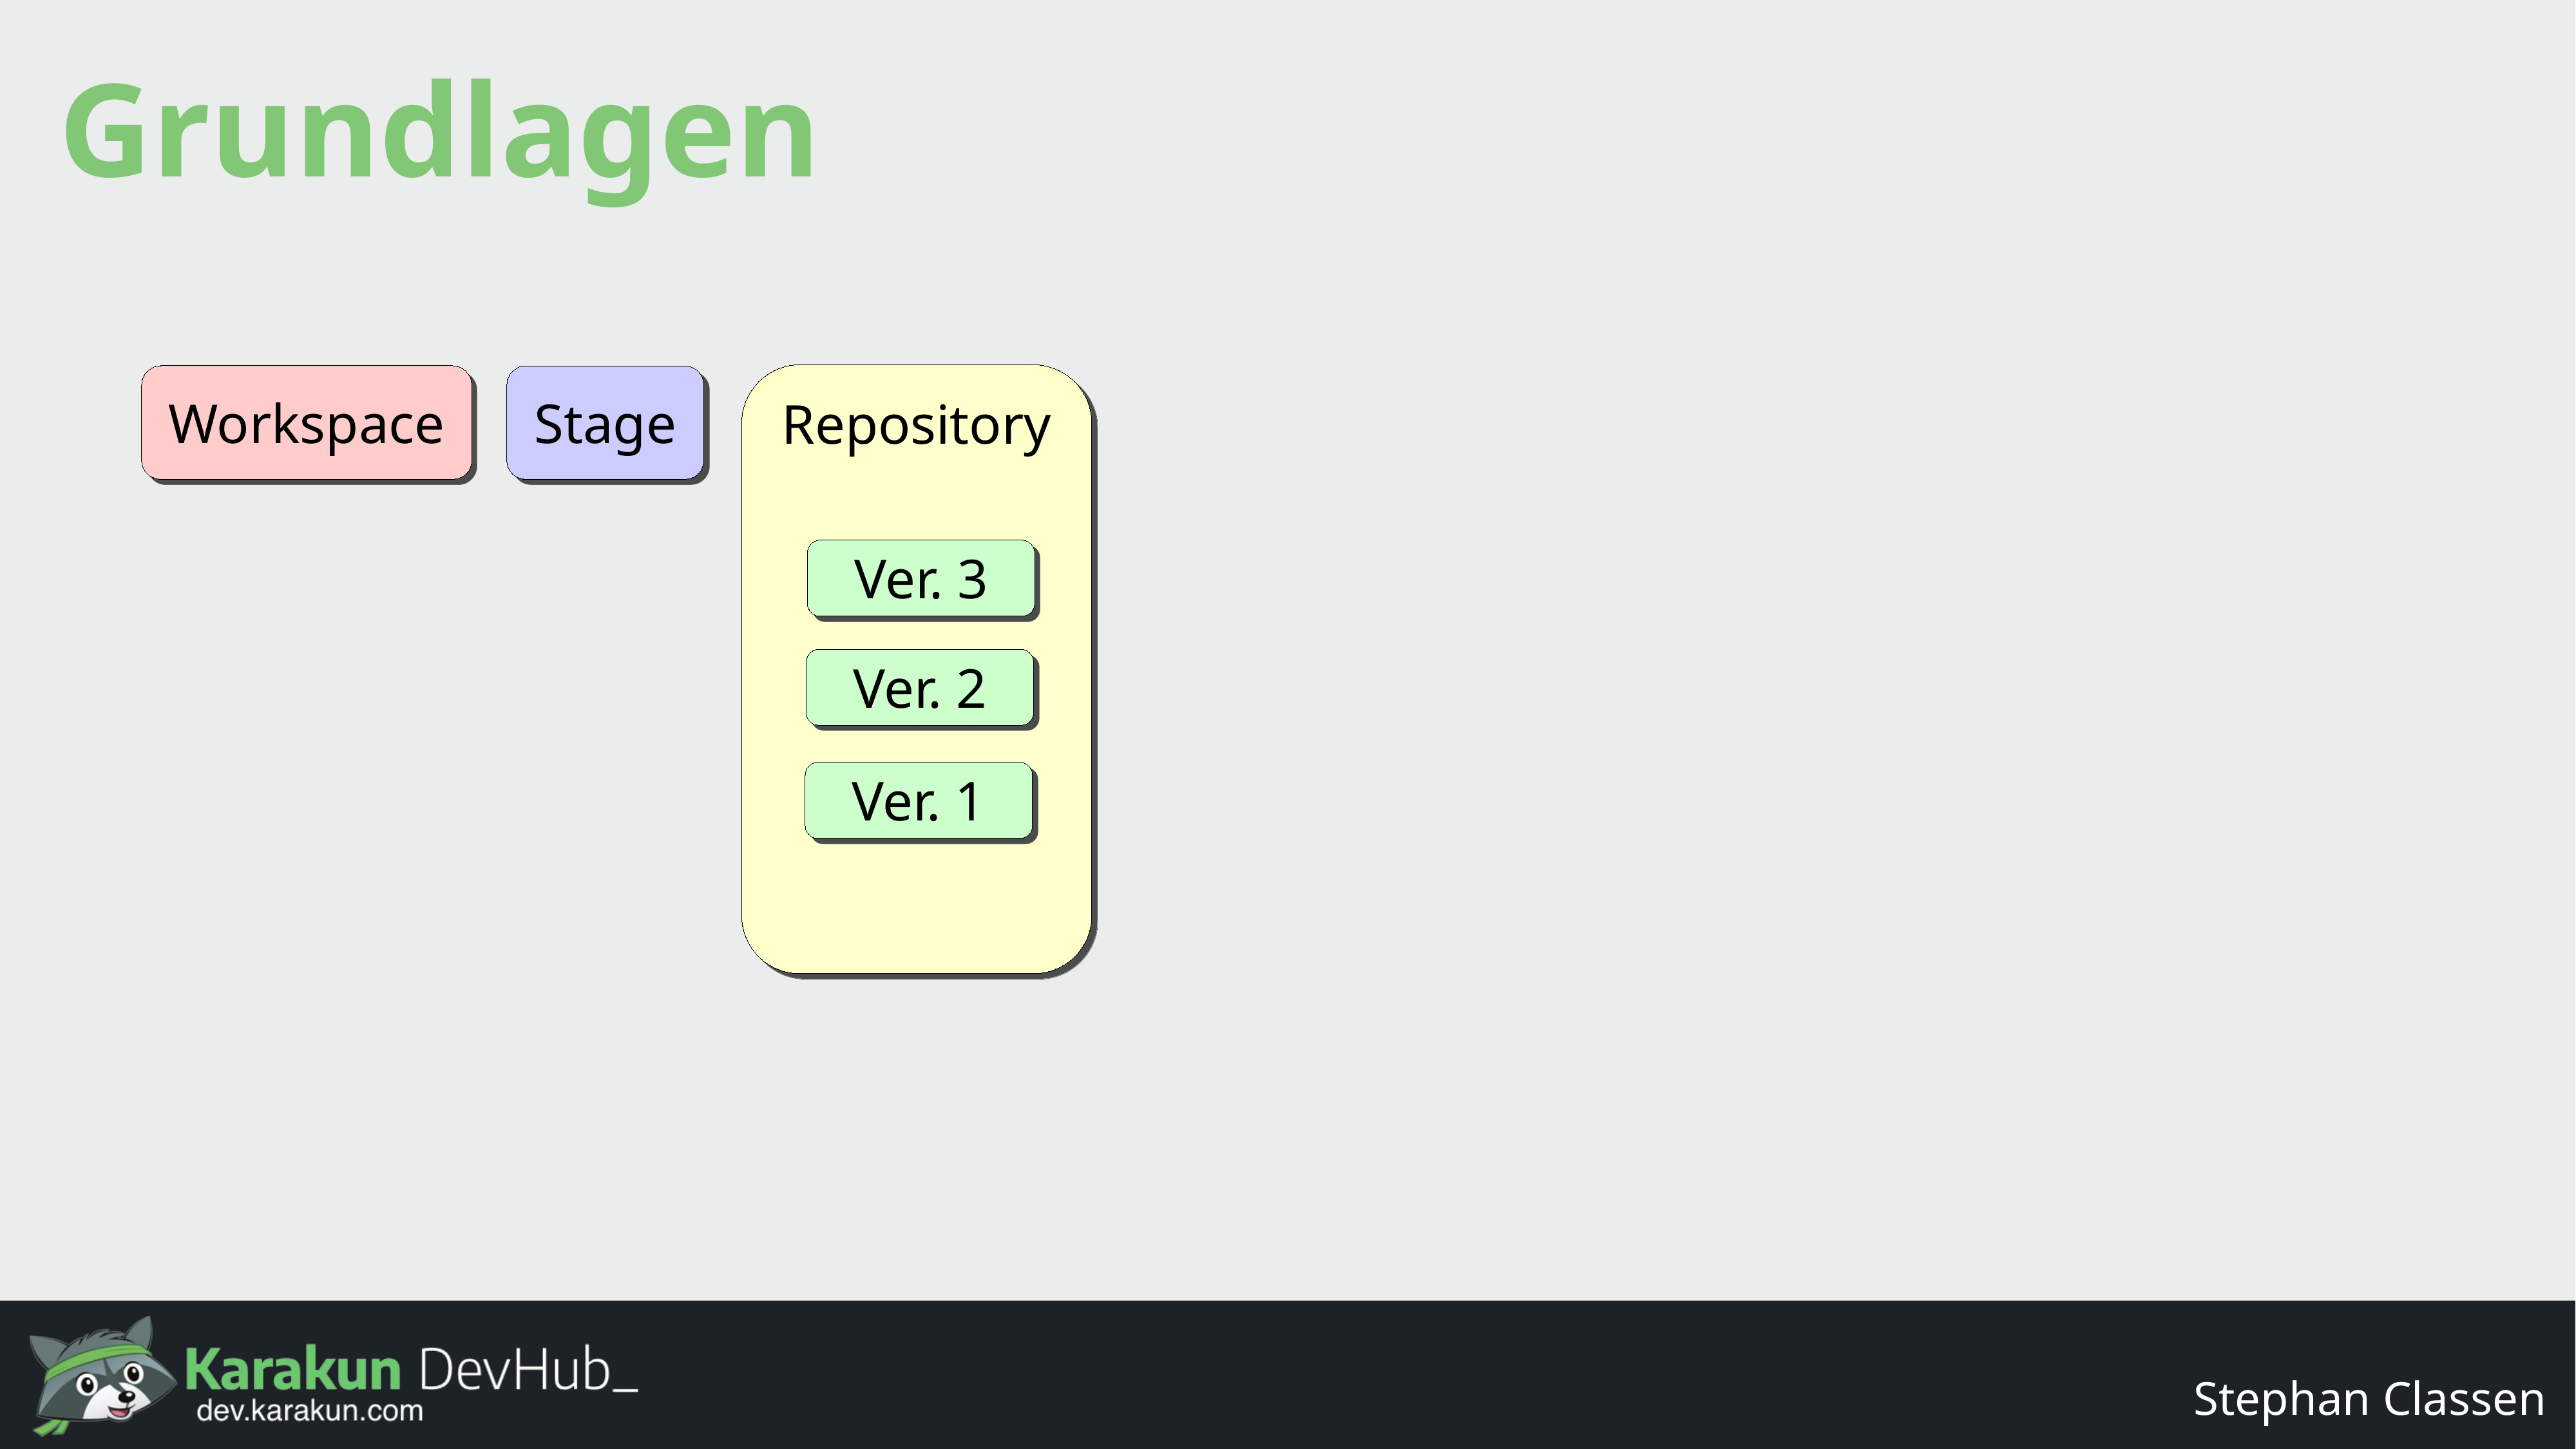

Grundlagen
Repository
Workspace
Stage
Ver. 3
Ver. 2
Ver. 1
Stephan Classen
ddddd